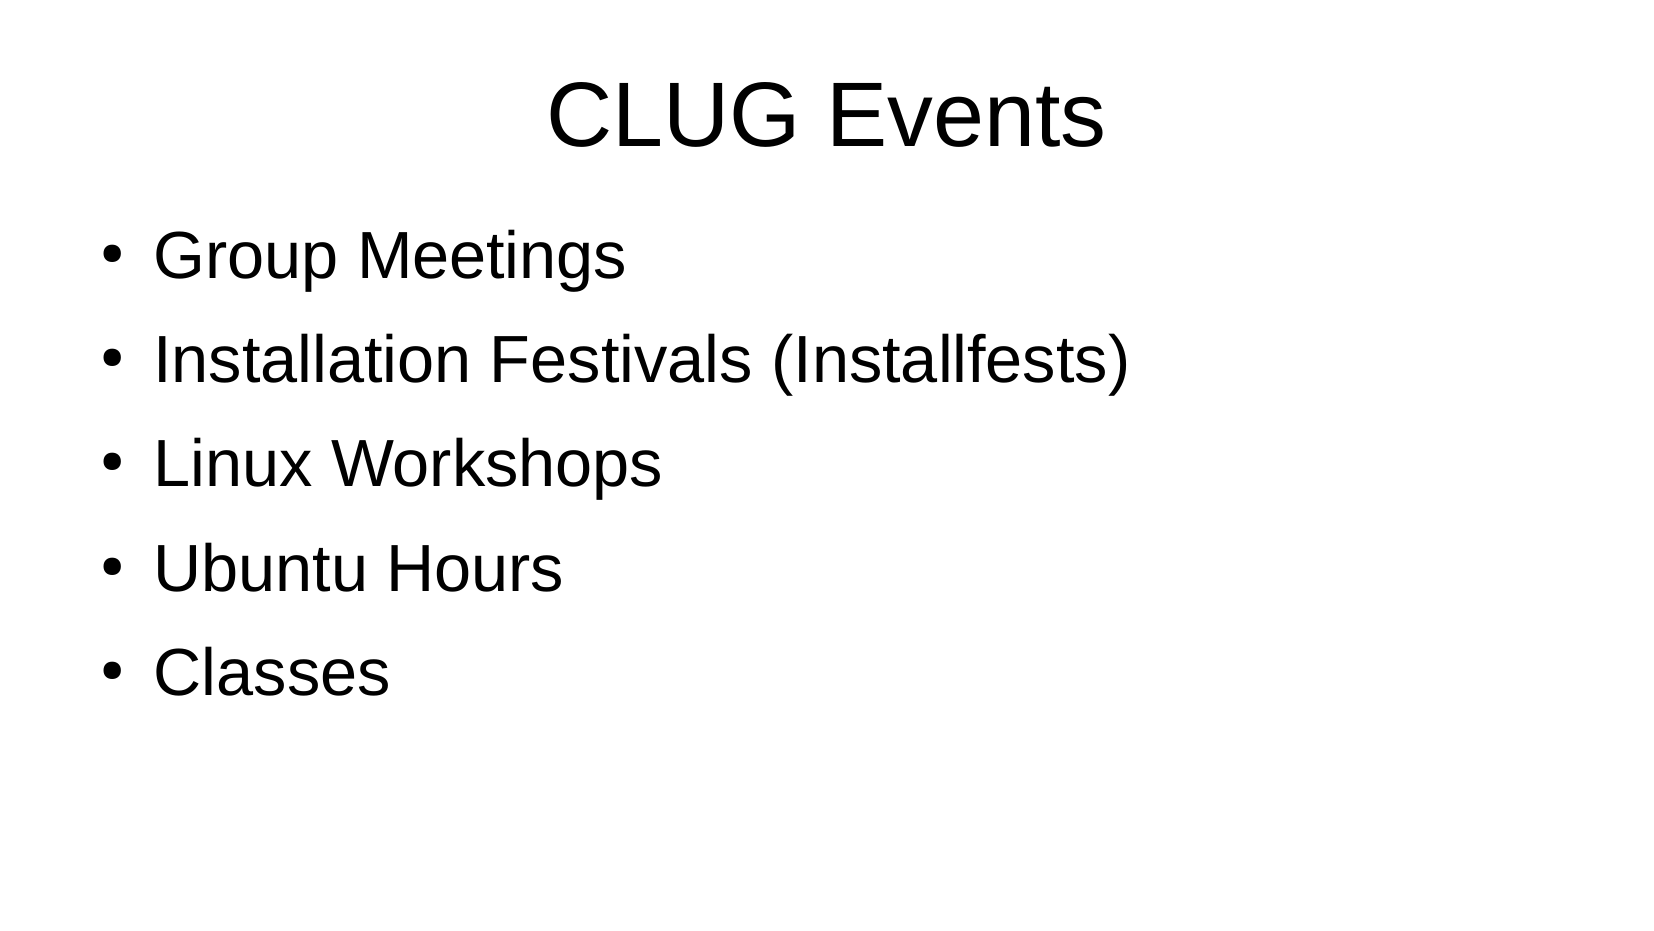

# CLUG Events
Group Meetings
Installation Festivals (Installfests)
Linux Workshops
Ubuntu Hours
Classes